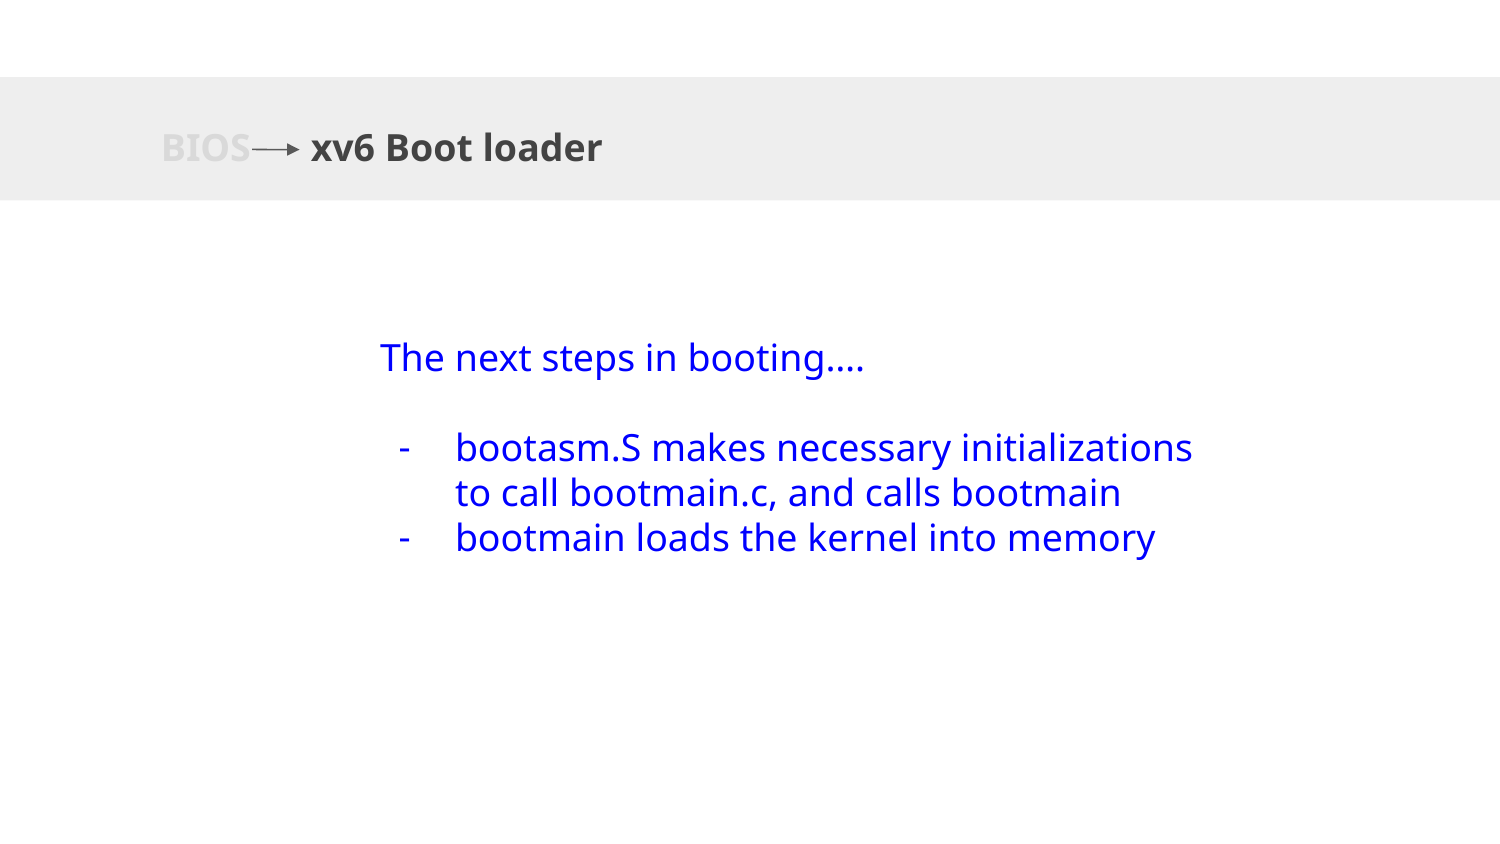

BIOS	xv6 Boot loader
2 source source f
The next steps in booting….
bootasm.S makes necessary initializations to call bootmain.c, and calls bootmain
bootmain loads the kernel into memory